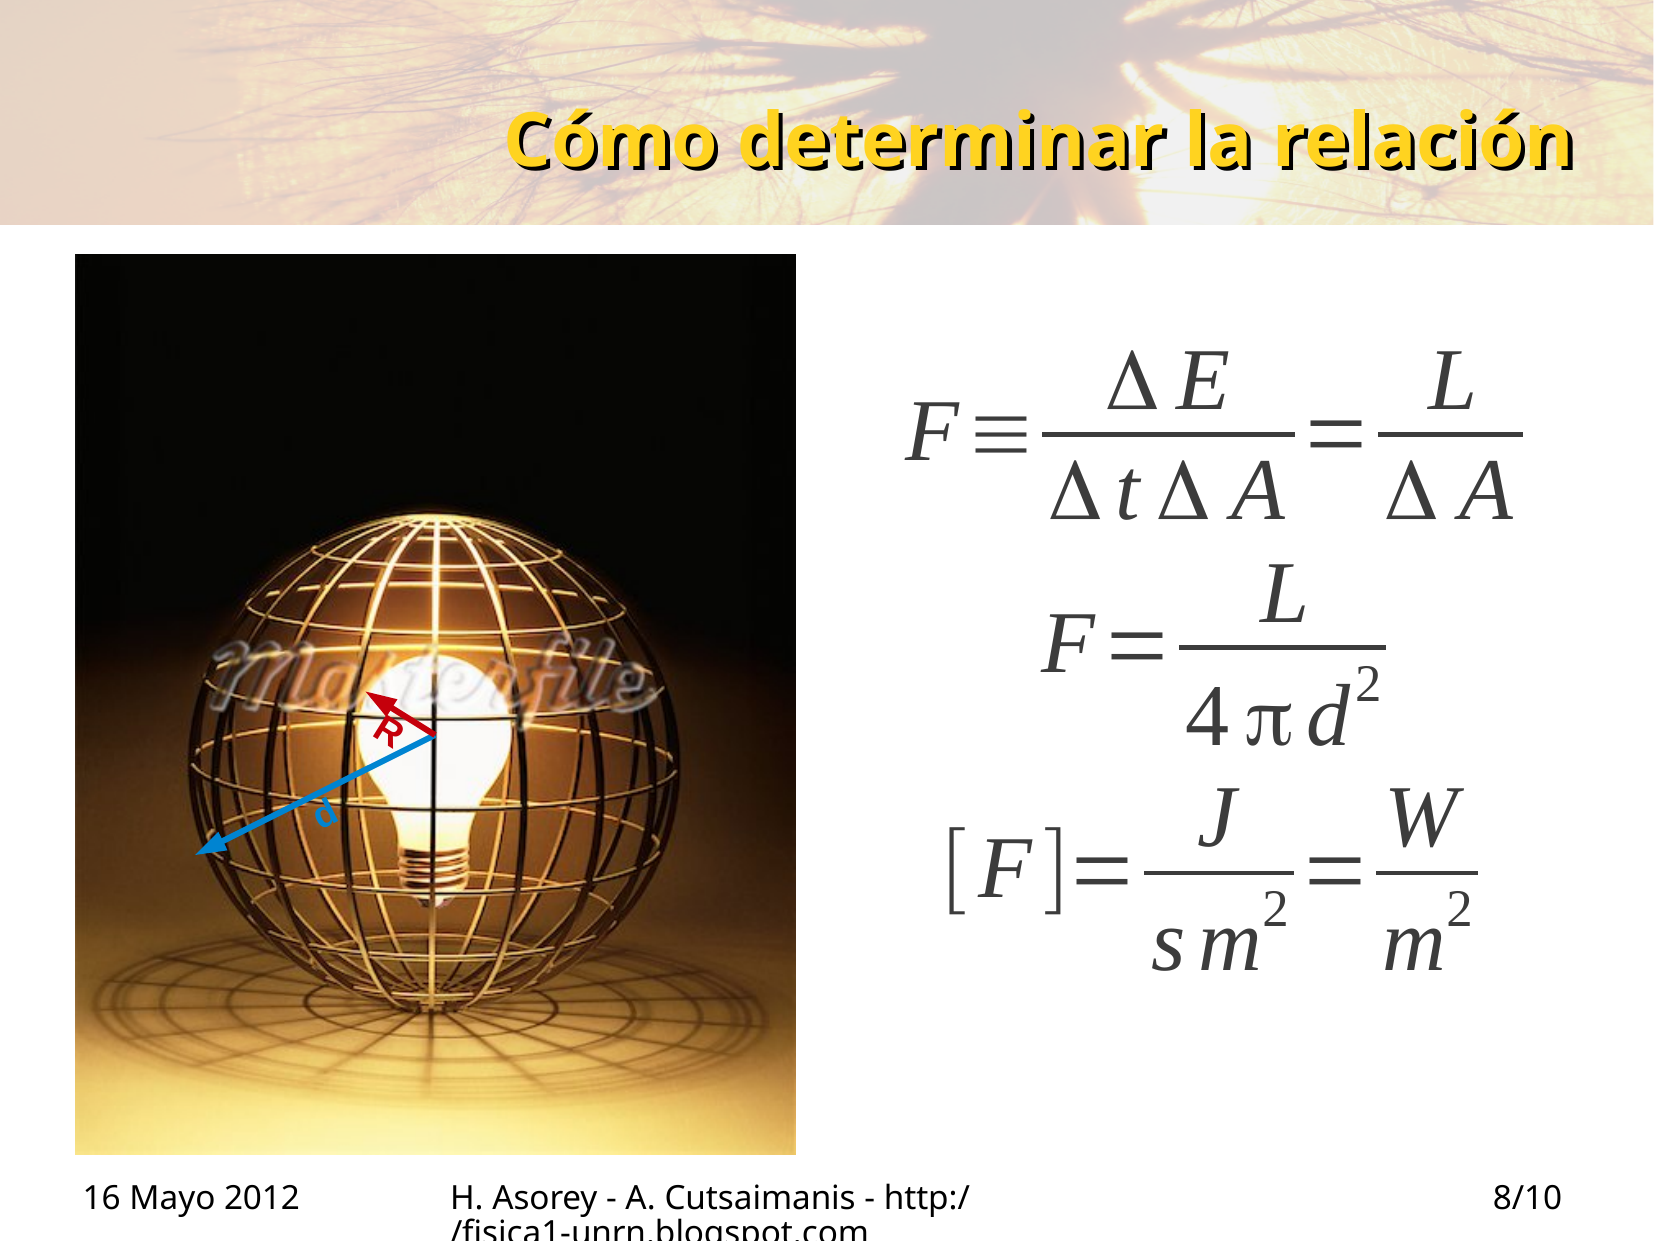

# Cómo determinar la relación
R
d
16 Mayo 2012
H. Asorey - A. Cutsaimanis - http://fisica1-unrn.blogspot.com
8